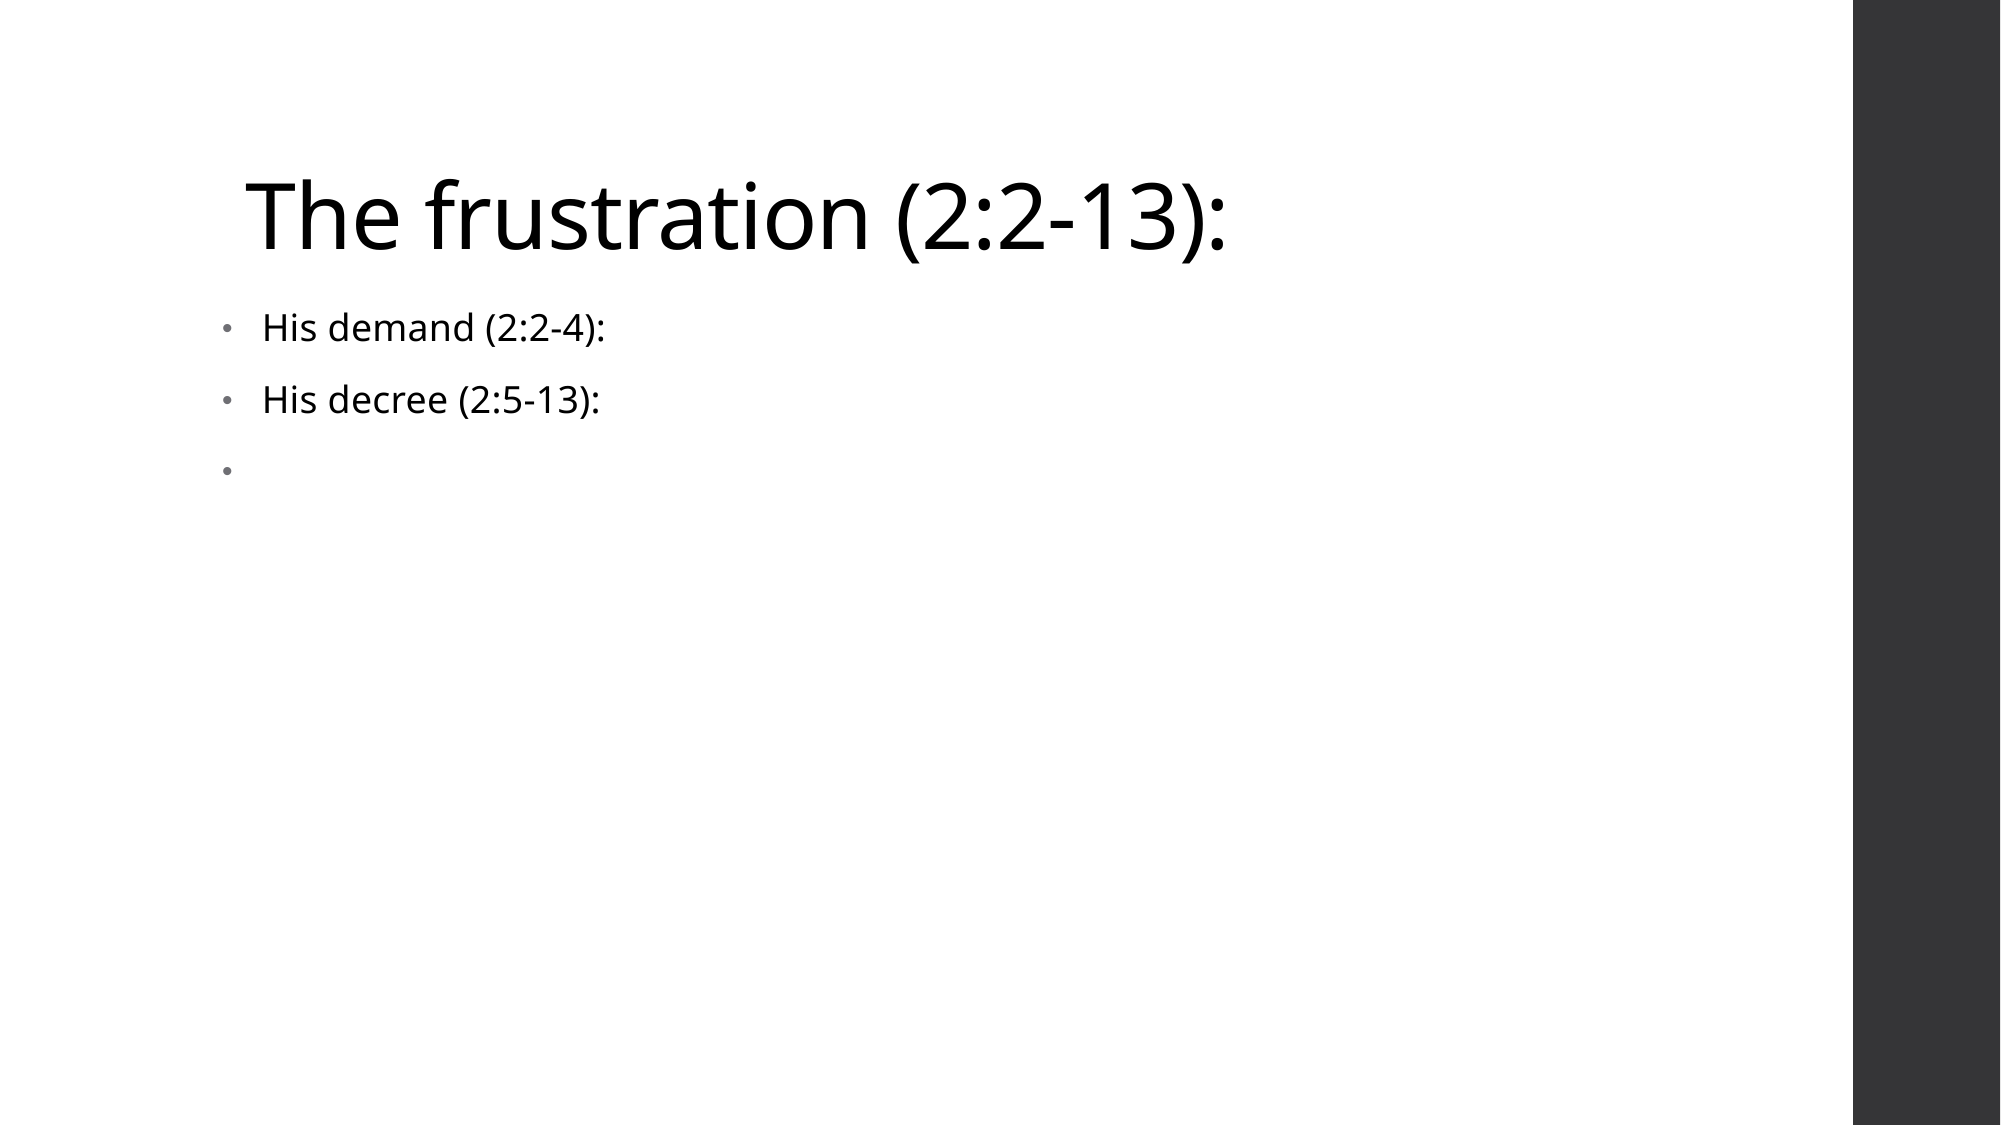

# The frustration (2:2-13):
 His demand (2:2-4):
 His decree (2:5-13):